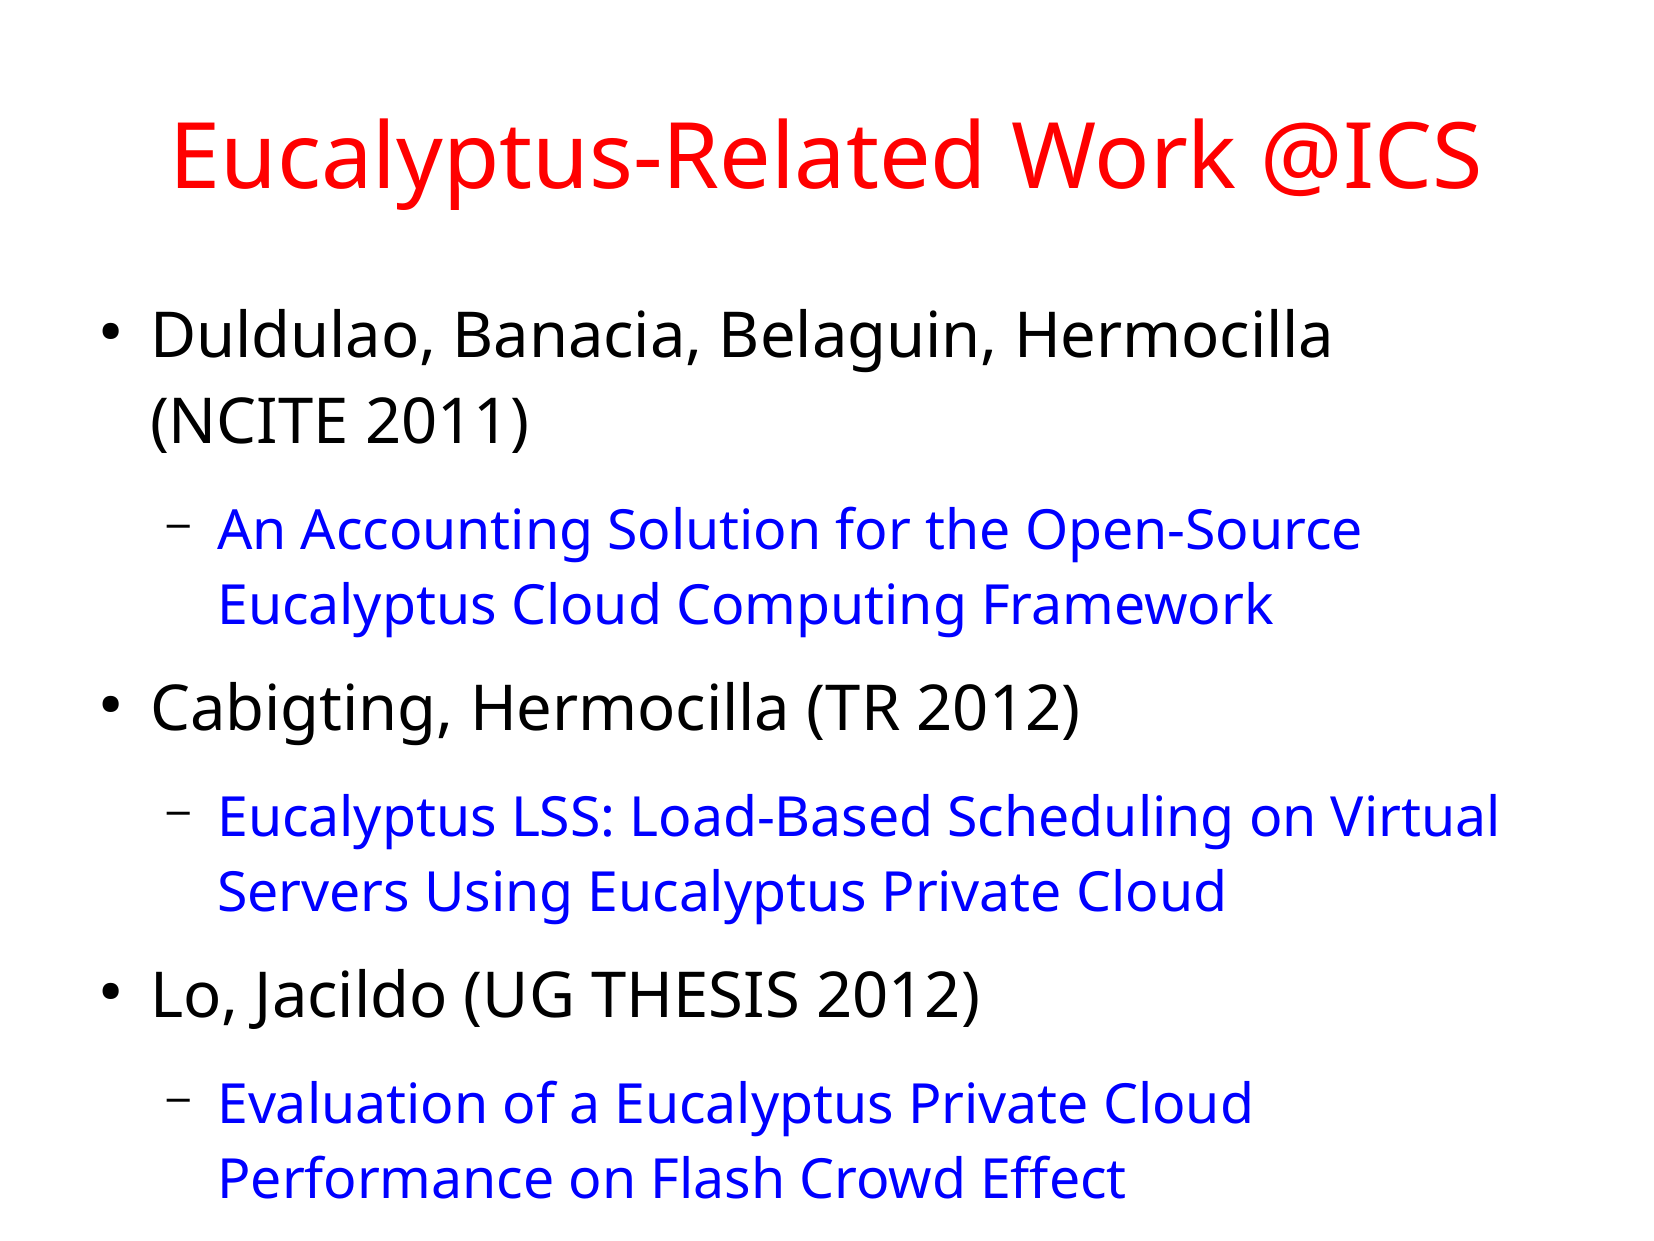

# Eucalyptus-Related Work @ICS
Duldulao, Banacia, Belaguin, Hermocilla (NCITE 2011)
An Accounting Solution for the Open-Source Eucalyptus Cloud Computing Framework
Cabigting, Hermocilla (TR 2012)
Eucalyptus LSS: Load-Based Scheduling on Virtual Servers Using Eucalyptus Private Cloud
Lo, Jacildo (UG THESIS 2012)
Evaluation of a Eucalyptus Private Cloud Performance on Flash Crowd Effect